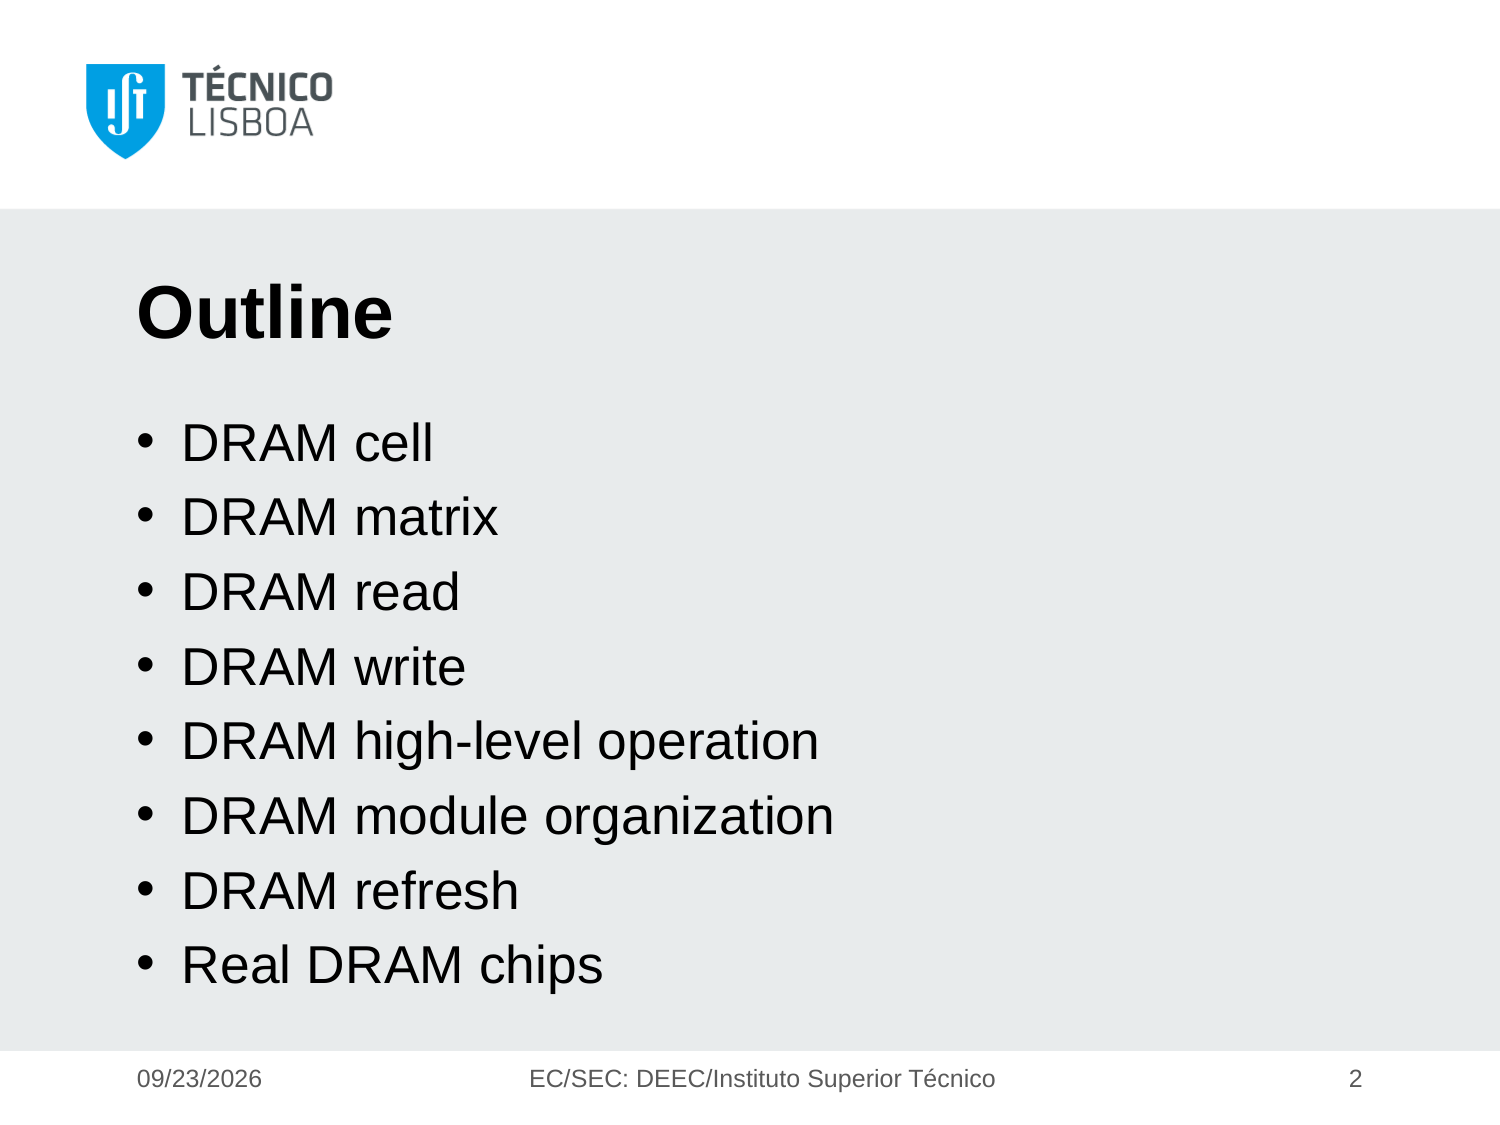

# Outline
DRAM cell
DRAM matrix
DRAM read
DRAM write
DRAM high-level operation
DRAM module organization
DRAM refresh
Real DRAM chips
EC/SEC: DEEC/Instituto Superior Técnico
2